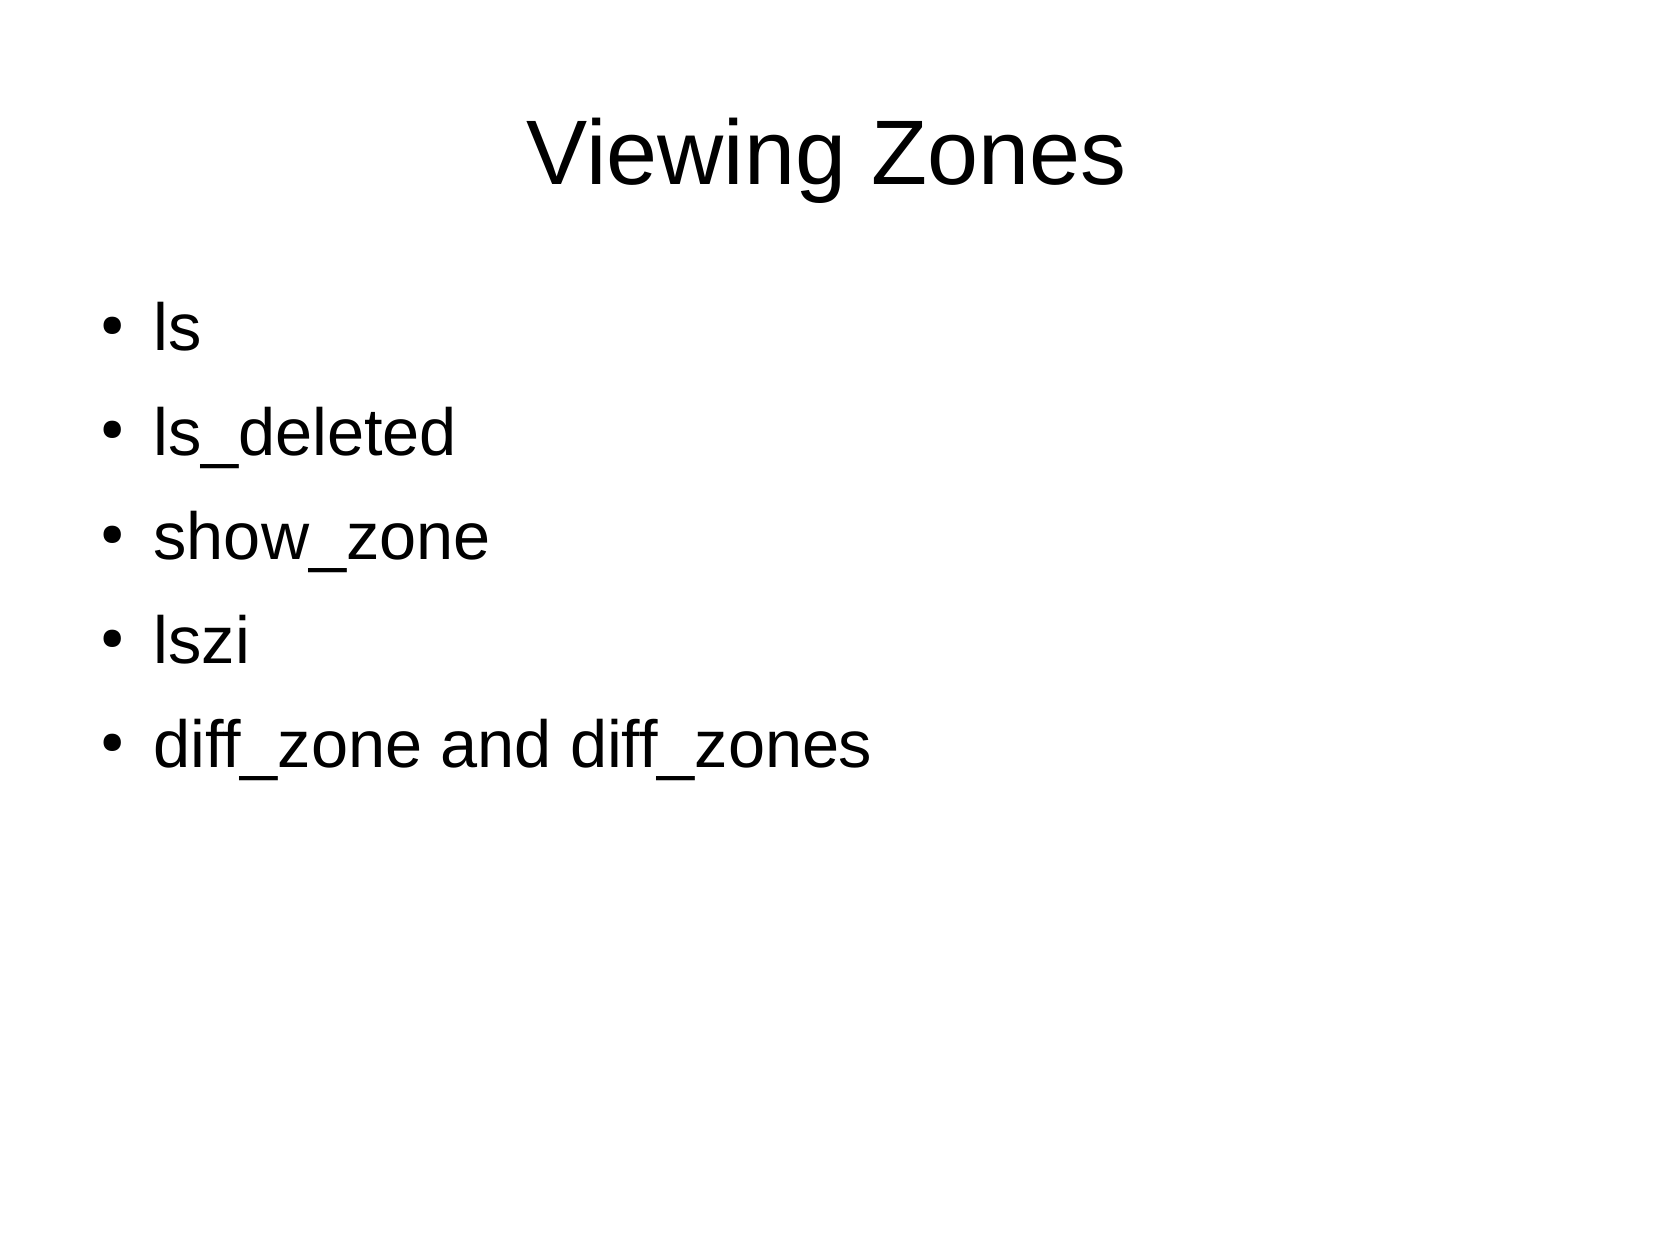

# Viewing Zones
ls
ls_deleted
show_zone
lszi
diff_zone and diff_zones